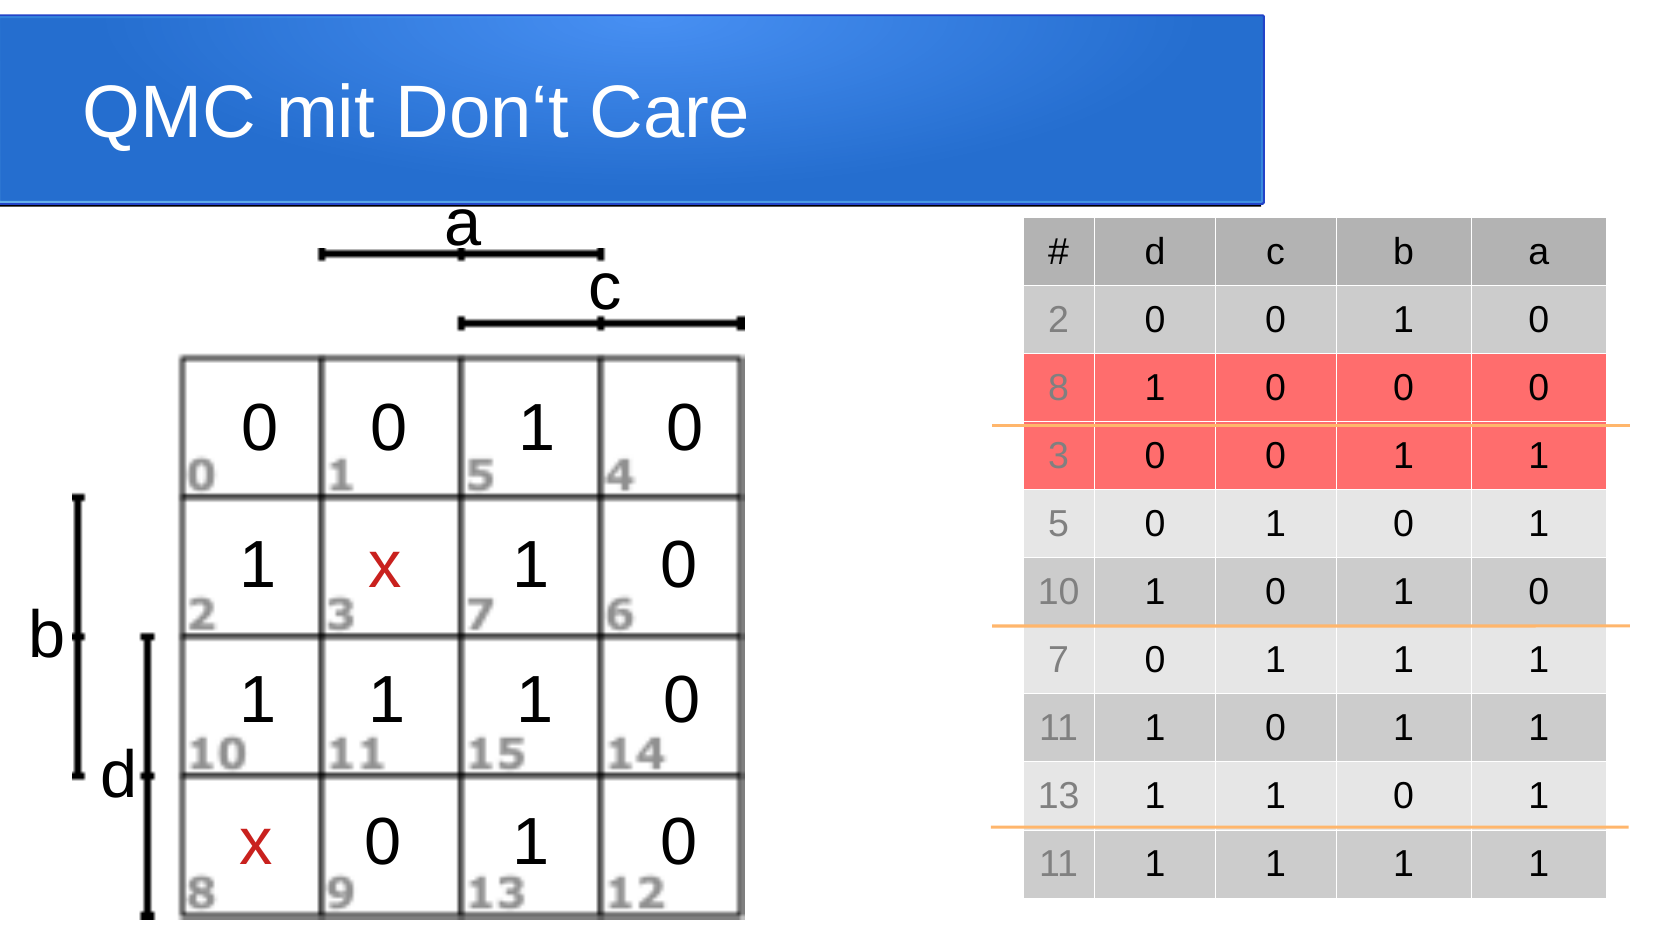

# QMC mit Don‘t Care
a
| # | d | c | b | a |
| --- | --- | --- | --- | --- |
| 2 | 0 | 0 | 1 | 0 |
| 8 | 1 | 0 | 0 | 0 |
| 3 | 0 | 0 | 1 | 1 |
| 5 | 0 | 1 | 0 | 1 |
| 10 | 1 | 0 | 1 | 0 |
| 7 | 0 | 1 | 1 | 1 |
| 11 | 1 | 0 | 1 | 1 |
| 13 | 1 | 1 | 0 | 1 |
| 11 | 1 | 1 | 1 | 1 |
c
0 0 1 0
1 x 1 0
b
1 1 1 0
d
x 0 1 0